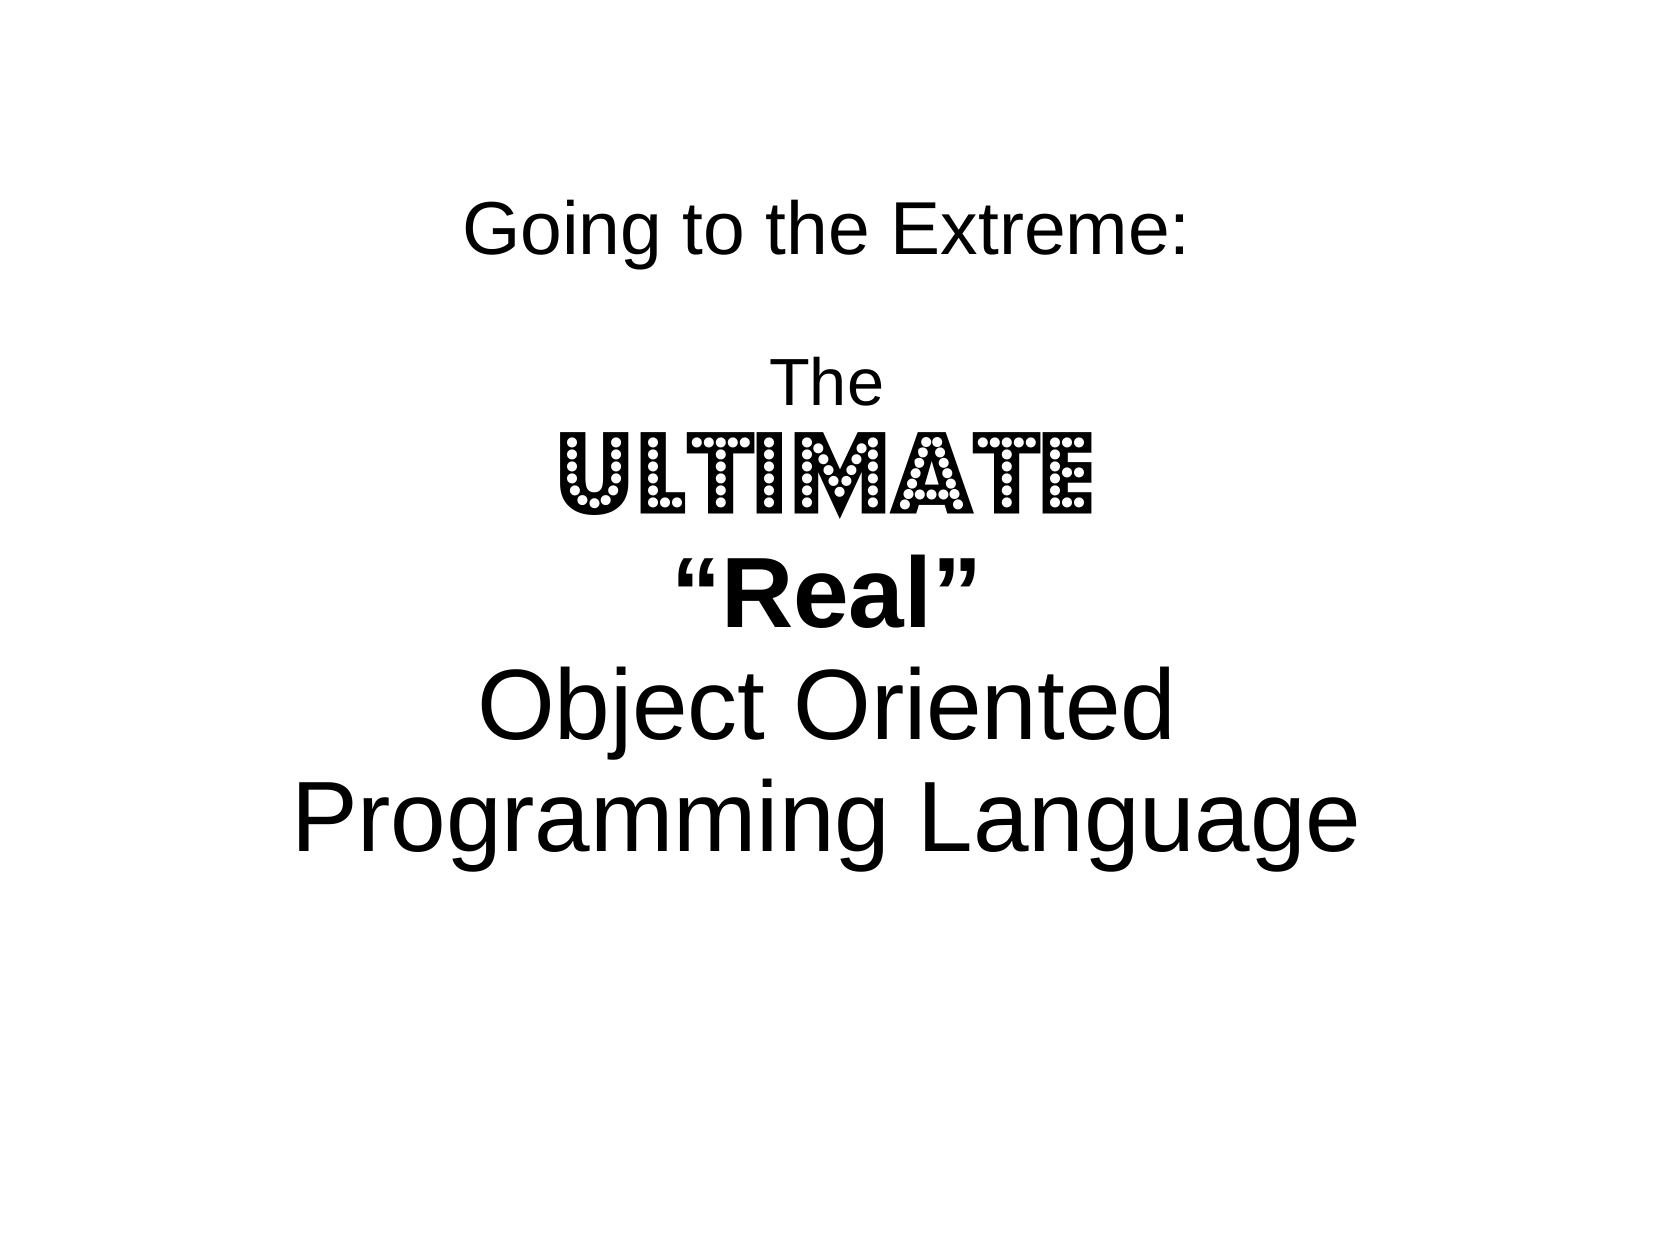

# Going to the Extreme:
The
Ultimate
“Real”
Object Oriented
Programming Language